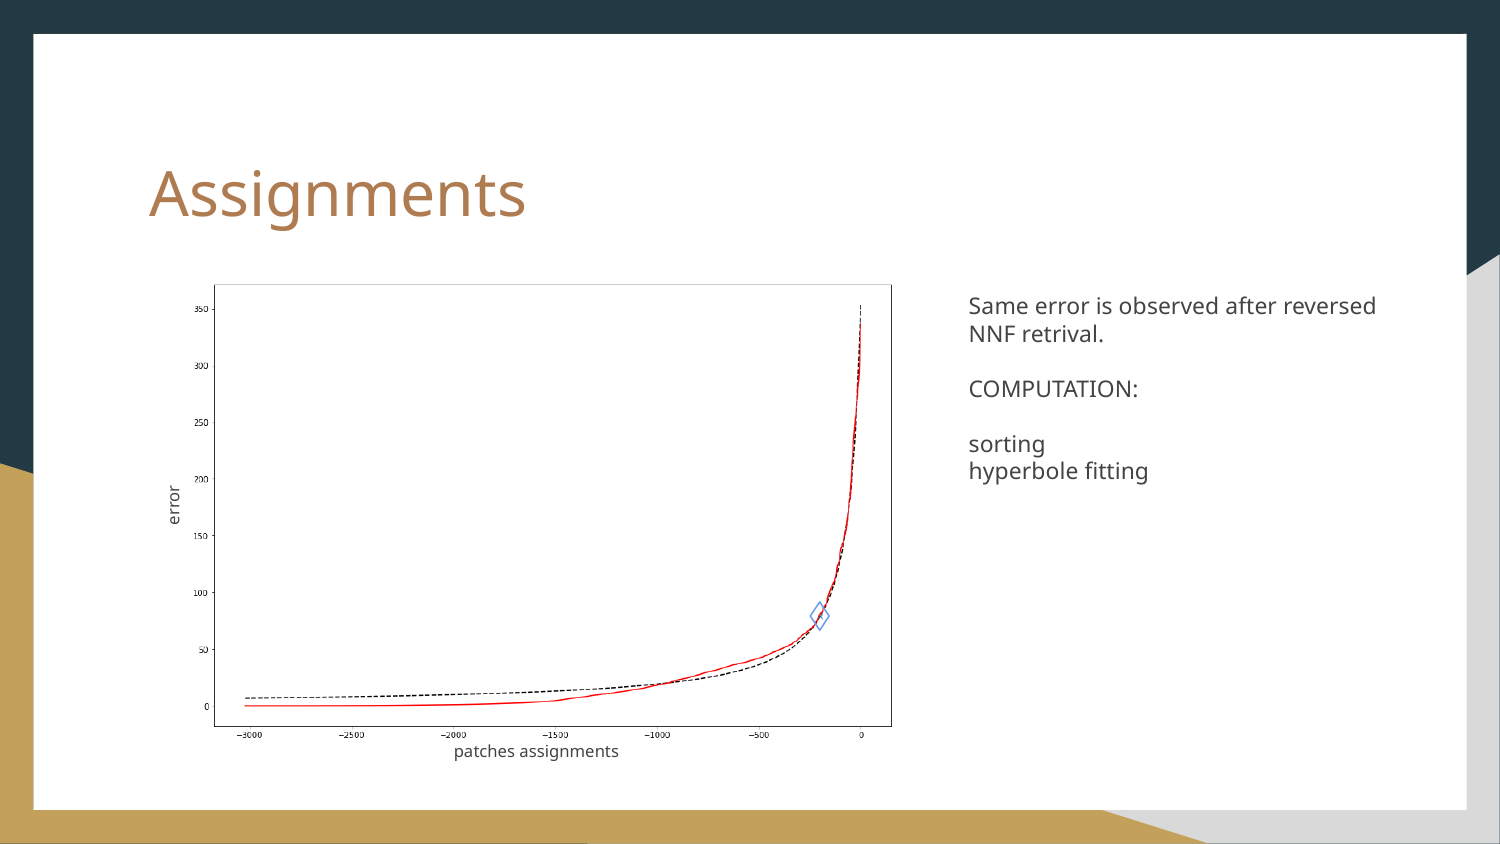

# Assignments
Same error is observed after reversed NNF retrival.
COMPUTATION:
sorting
hyperbole fitting
error
patches assignments